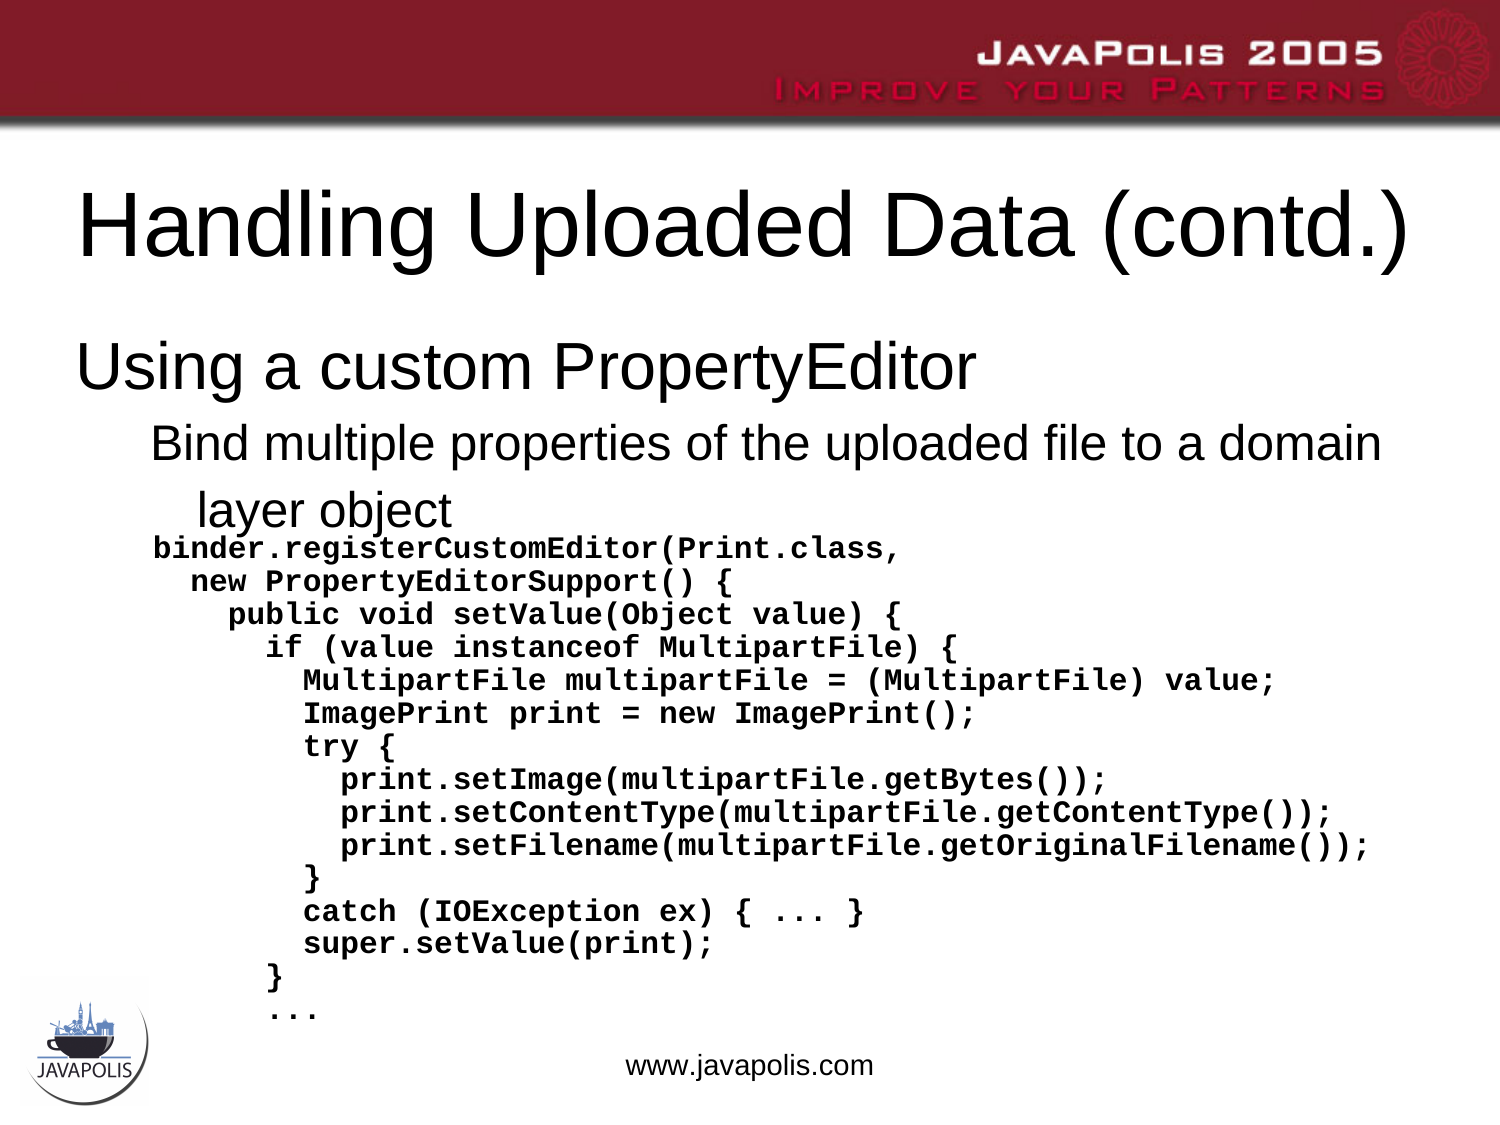

# Handling Uploaded Data (contd.)
Using a custom PropertyEditor
Bind multiple properties of the uploaded file to a domain layer object
binder.registerCustomEditor(Print.class,
 new PropertyEditorSupport() {
 public void setValue(Object value) {
 if (value instanceof MultipartFile) {
 MultipartFile multipartFile = (MultipartFile) value;
 ImagePrint print = new ImagePrint();
 try {
 print.setImage(multipartFile.getBytes());
 print.setContentType(multipartFile.getContentType());
 print.setFilename(multipartFile.getOriginalFilename());
 }
 catch (IOException ex) { ... }
 super.setValue(print);
 }
 ...